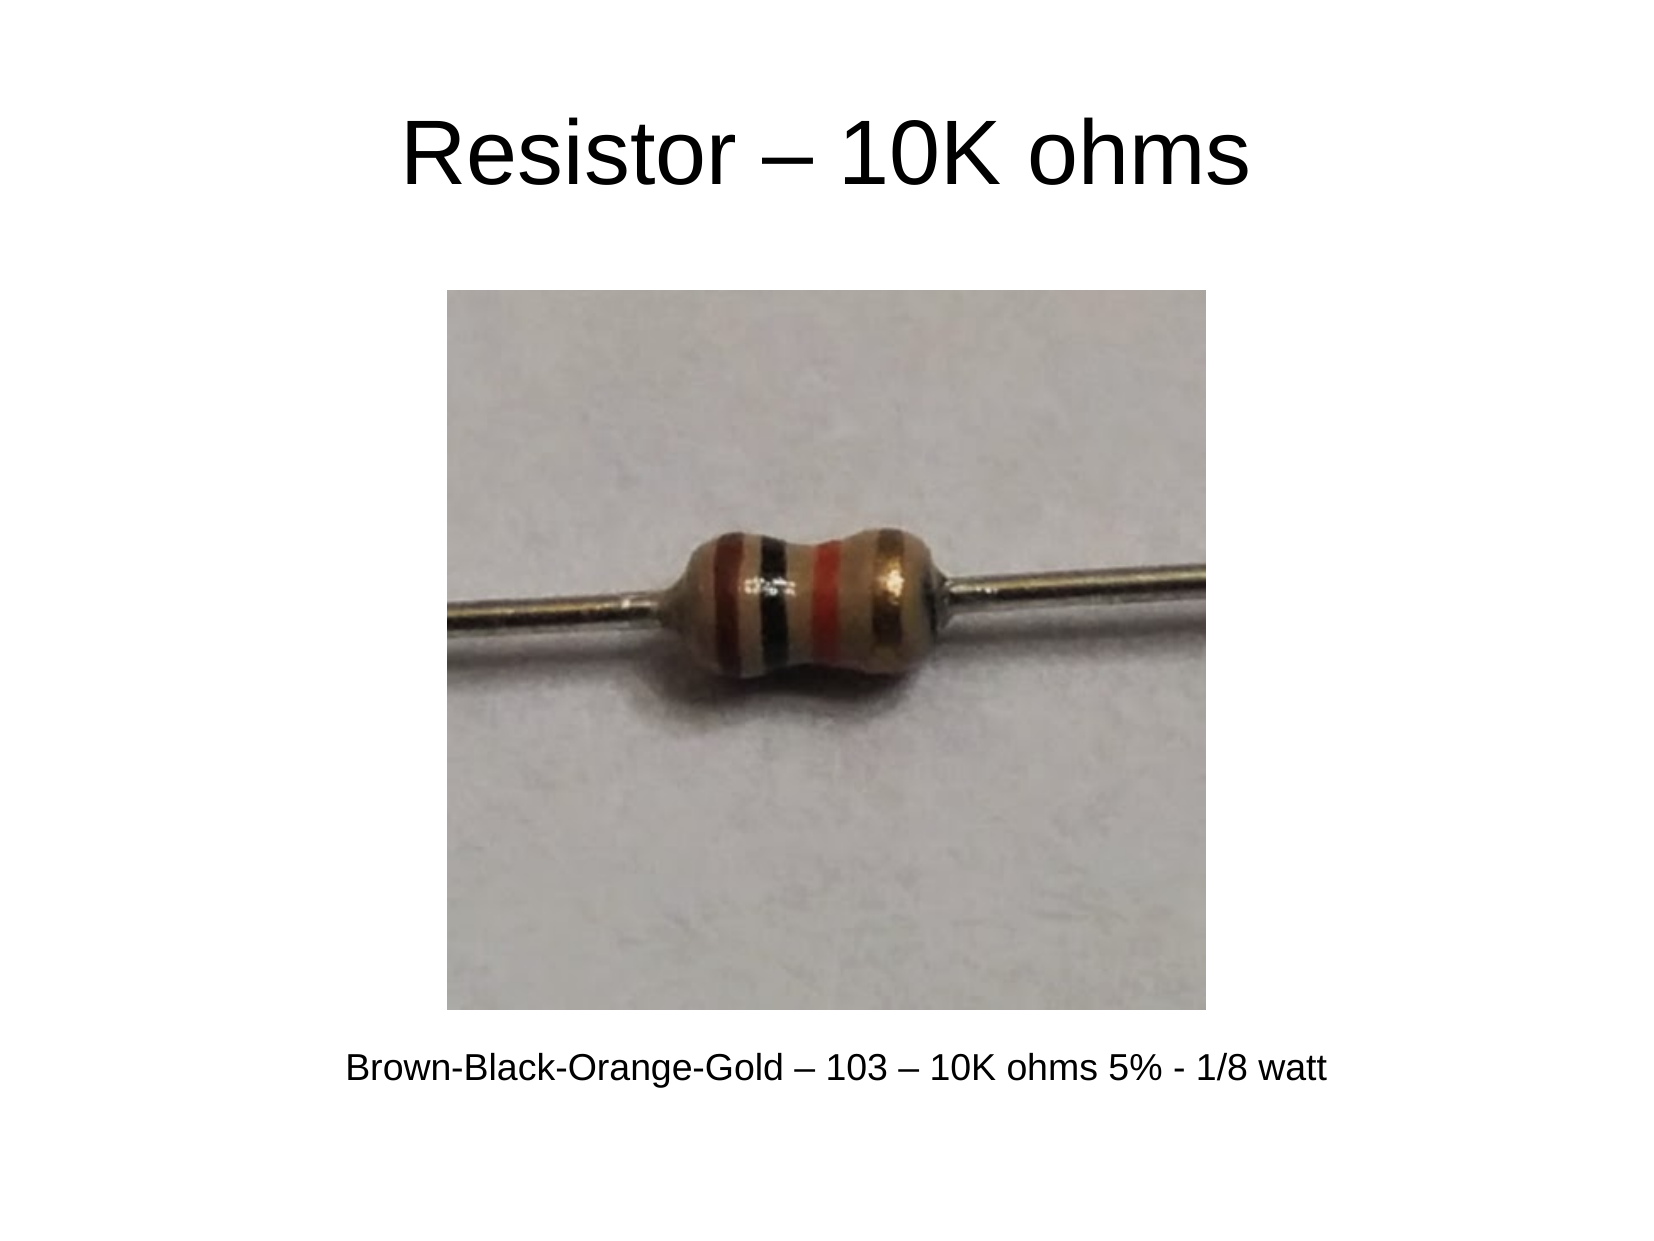

# Resistor – 10K ohms
Brown-Black-Orange-Gold – 103 – 10K ohms 5% - 1/8 watt